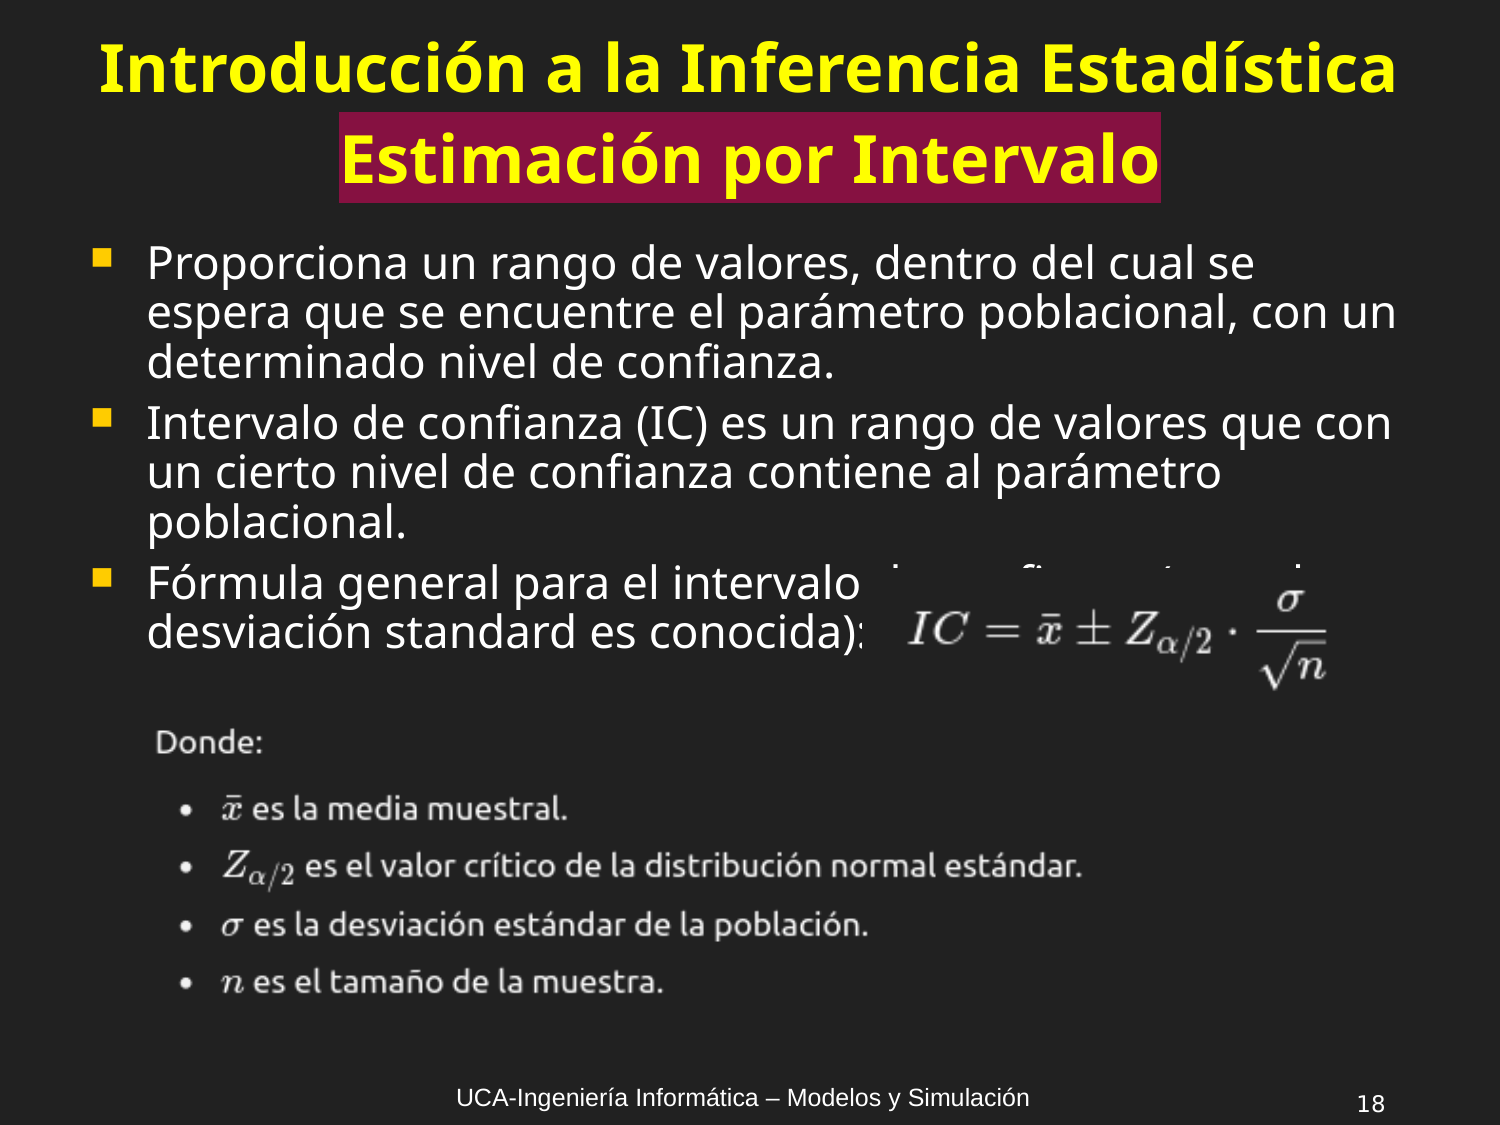

# Introducción a la Inferencia Estadística Estimación por Intervalo
Proporciona un rango de valores, dentro del cual se espera que se encuentre el parámetro poblacional, con un determinado nivel de confianza.
Intervalo de confianza (IC) es un rango de valores que con un cierto nivel de confianza contiene al parámetro poblacional.
Fórmula general para el intervalo de confianza (cuando desviación standard es conocida):